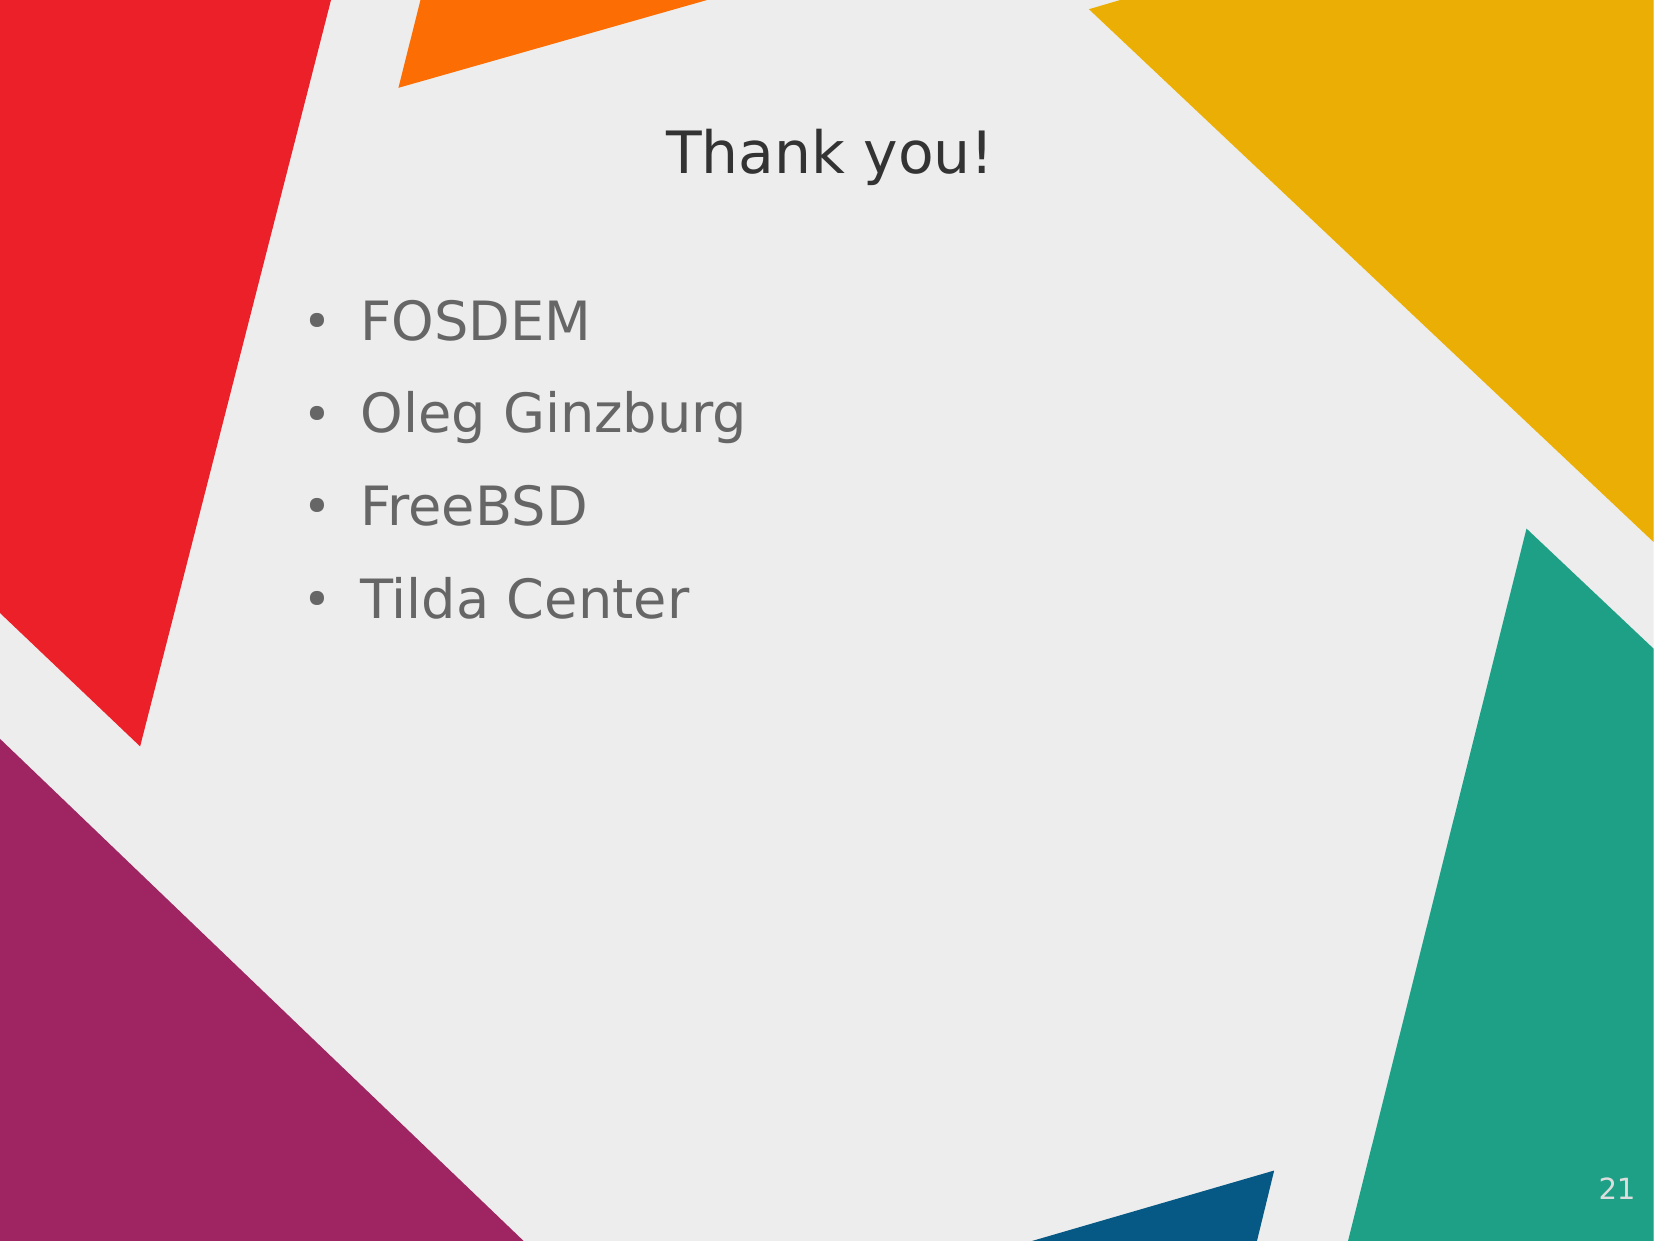

# Thank you!
FOSDEM
Oleg Ginzburg
FreeBSD
Tilda Center
21